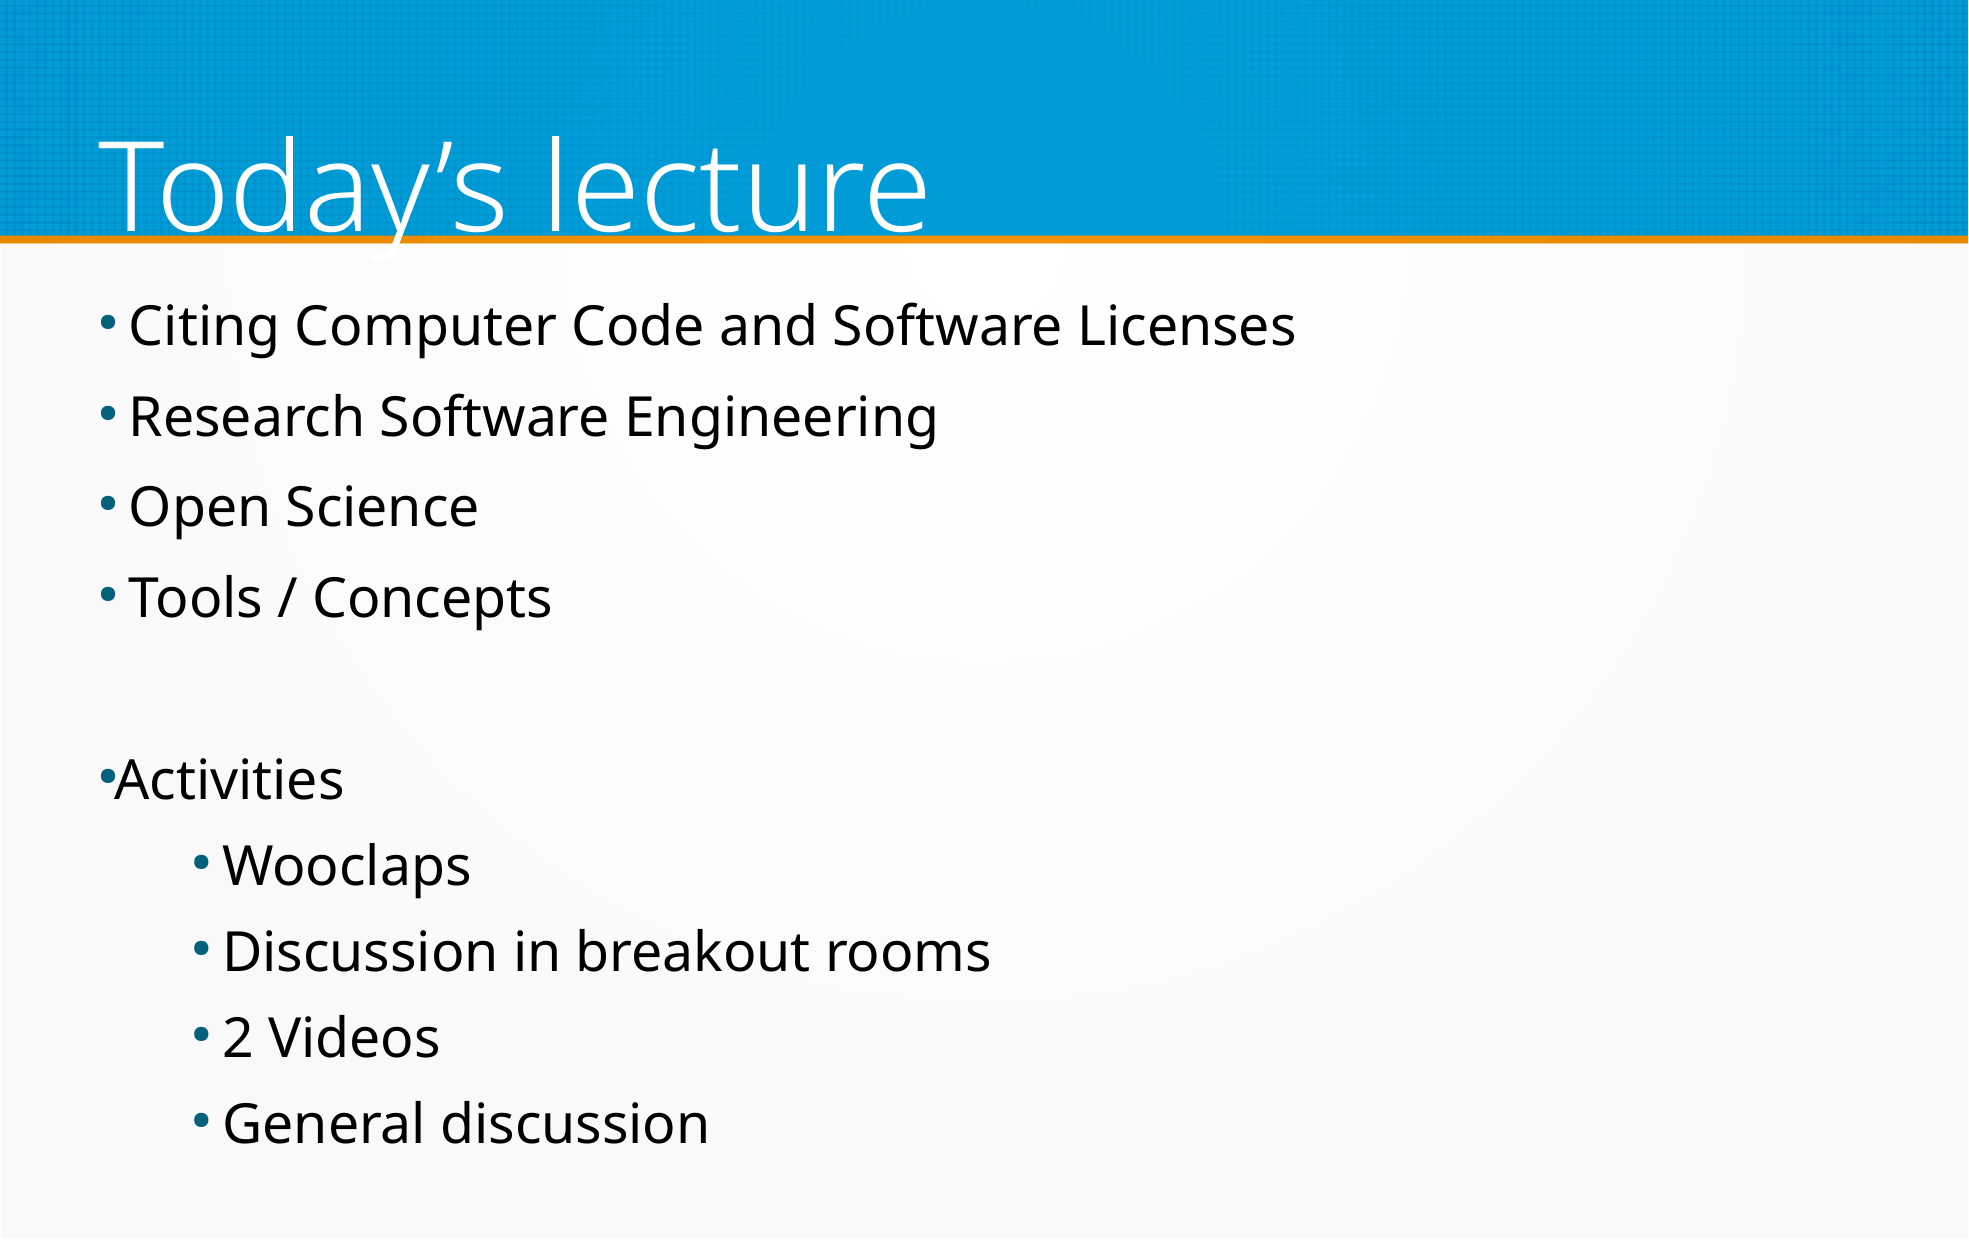

# Today’s lecture
 Citing Computer Code and Software Licenses
 Research Software Engineering
 Open Science
 Tools / Concepts
Activities
 Wooclaps
 Discussion in breakout rooms
 2 Videos
 General discussion